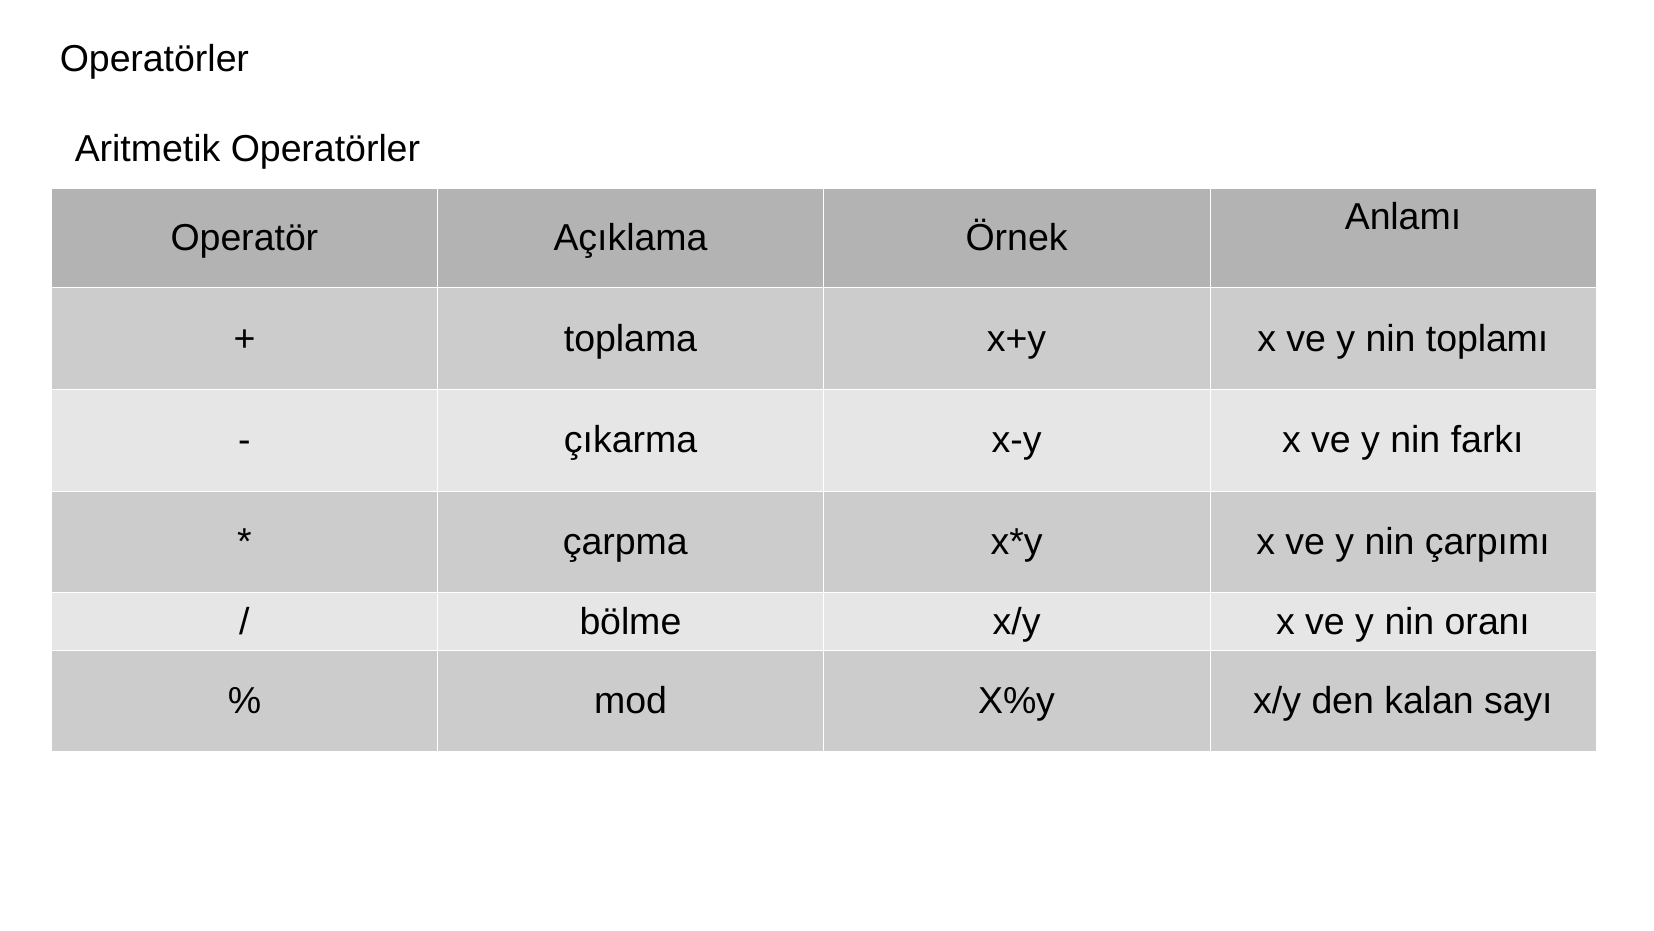

Operatörler
Aritmetik Operatörler
| Operatör | Açıklama | Örnek | Anlamı |
| --- | --- | --- | --- |
| + | toplama | x+y | x ve y nin toplamı |
| - | çıkarma | x-y | x ve y nin farkı |
| \* | çarpma | x\*y | x ve y nin çarpımı |
| / | bölme | x/y | x ve y nin oranı |
| % | mod | X%y | x/y den kalan sayı |